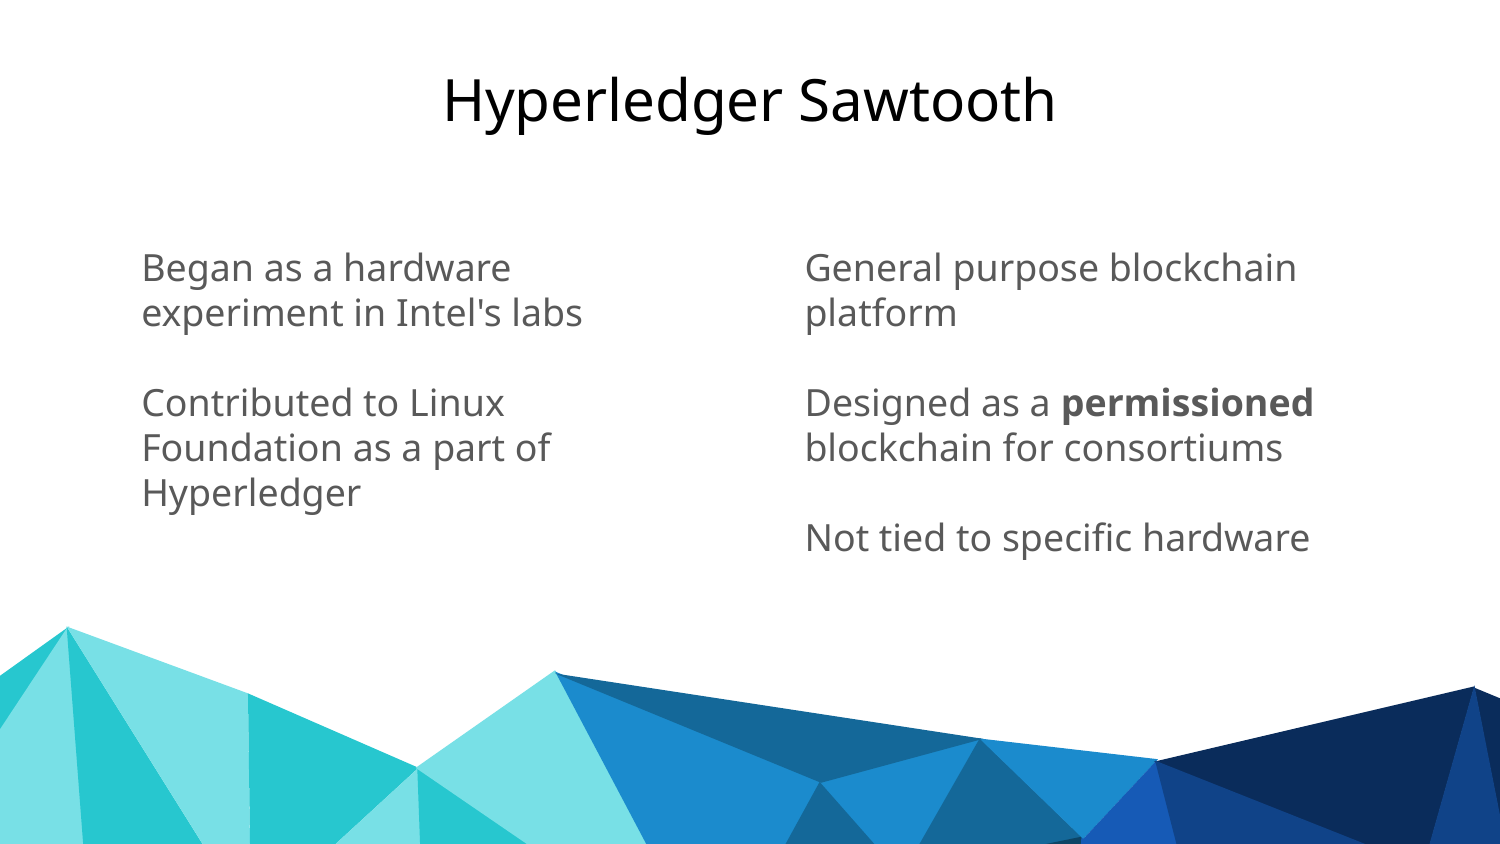

# Hyperledger Sawtooth
Began as a hardware experiment in Intel's labs
Contributed to Linux Foundation as a part of Hyperledger
General purpose blockchain platform
Designed as a permissioned blockchain for consortiums
Not tied to specific hardware